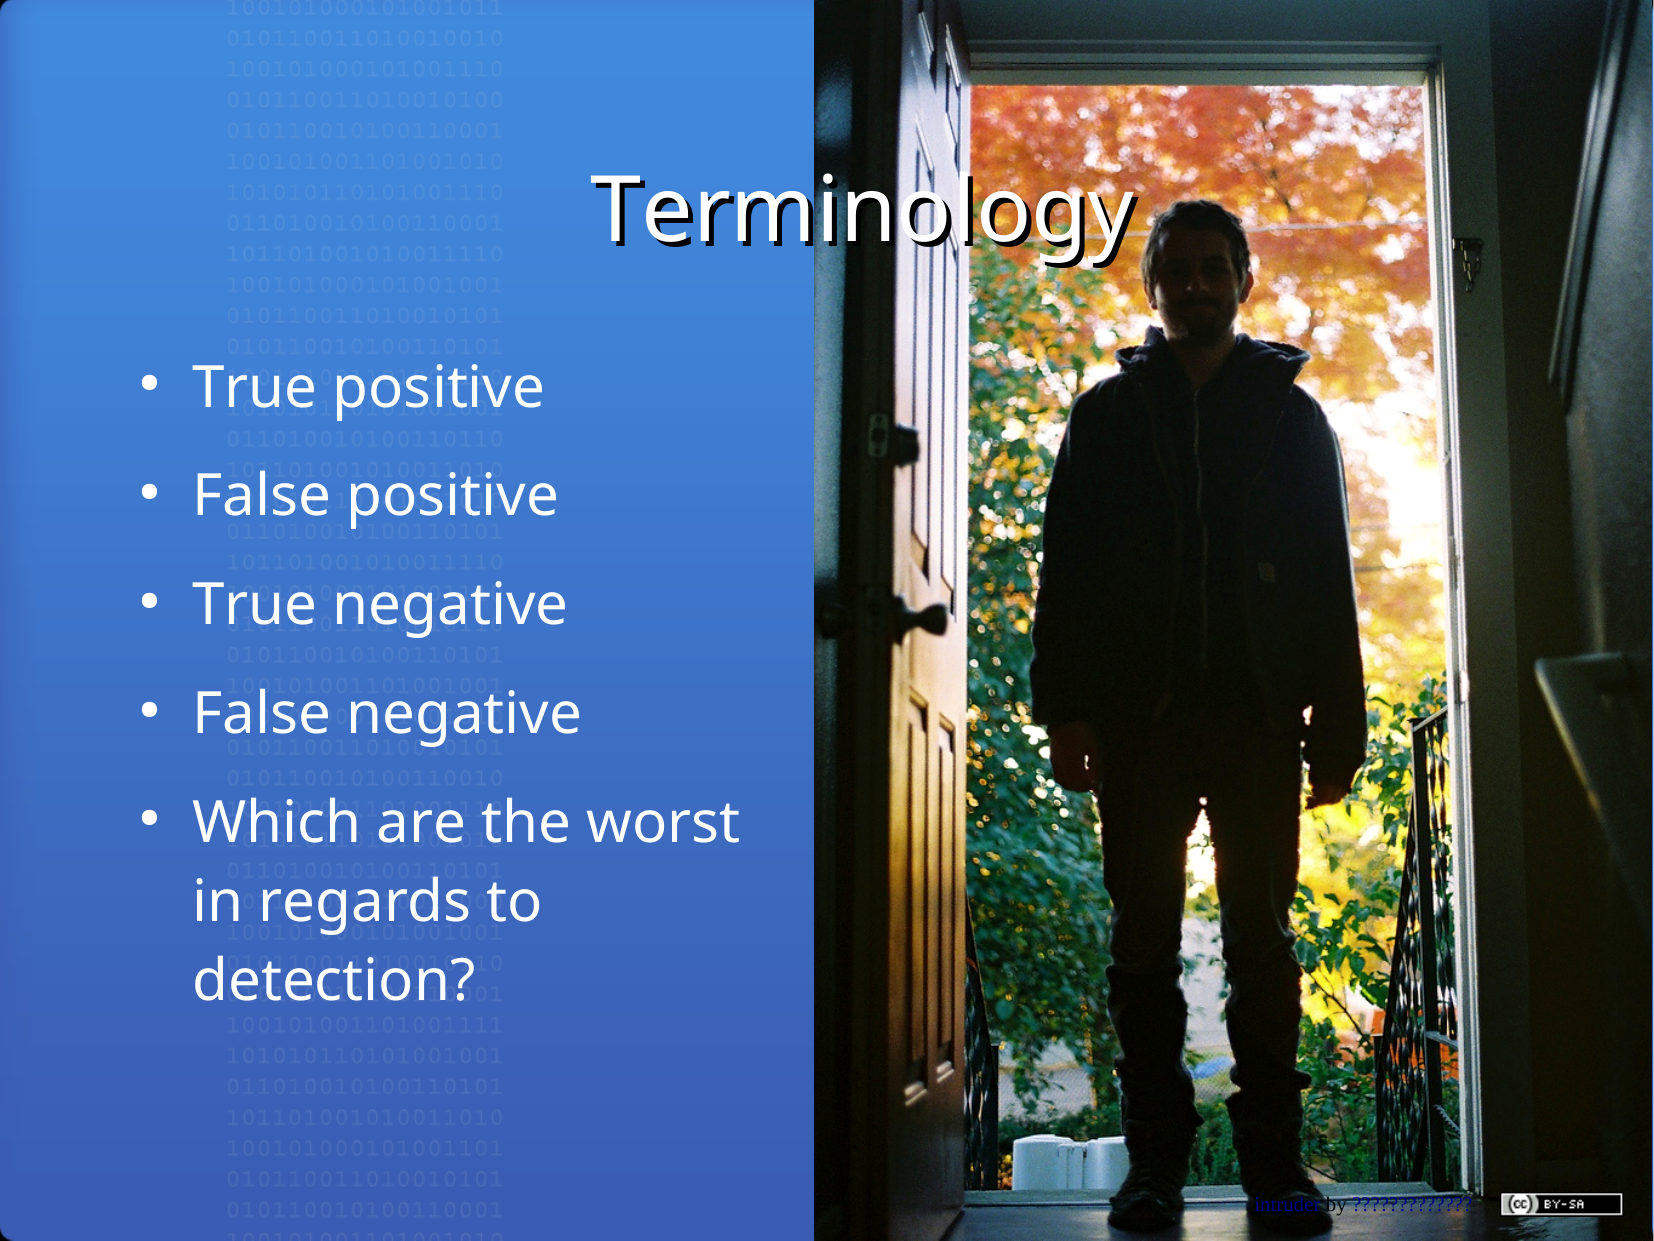

# Terminology
True positive
False positive
True negative
False negative
Which are the worst in regards to detection?
intruder by ?????????????